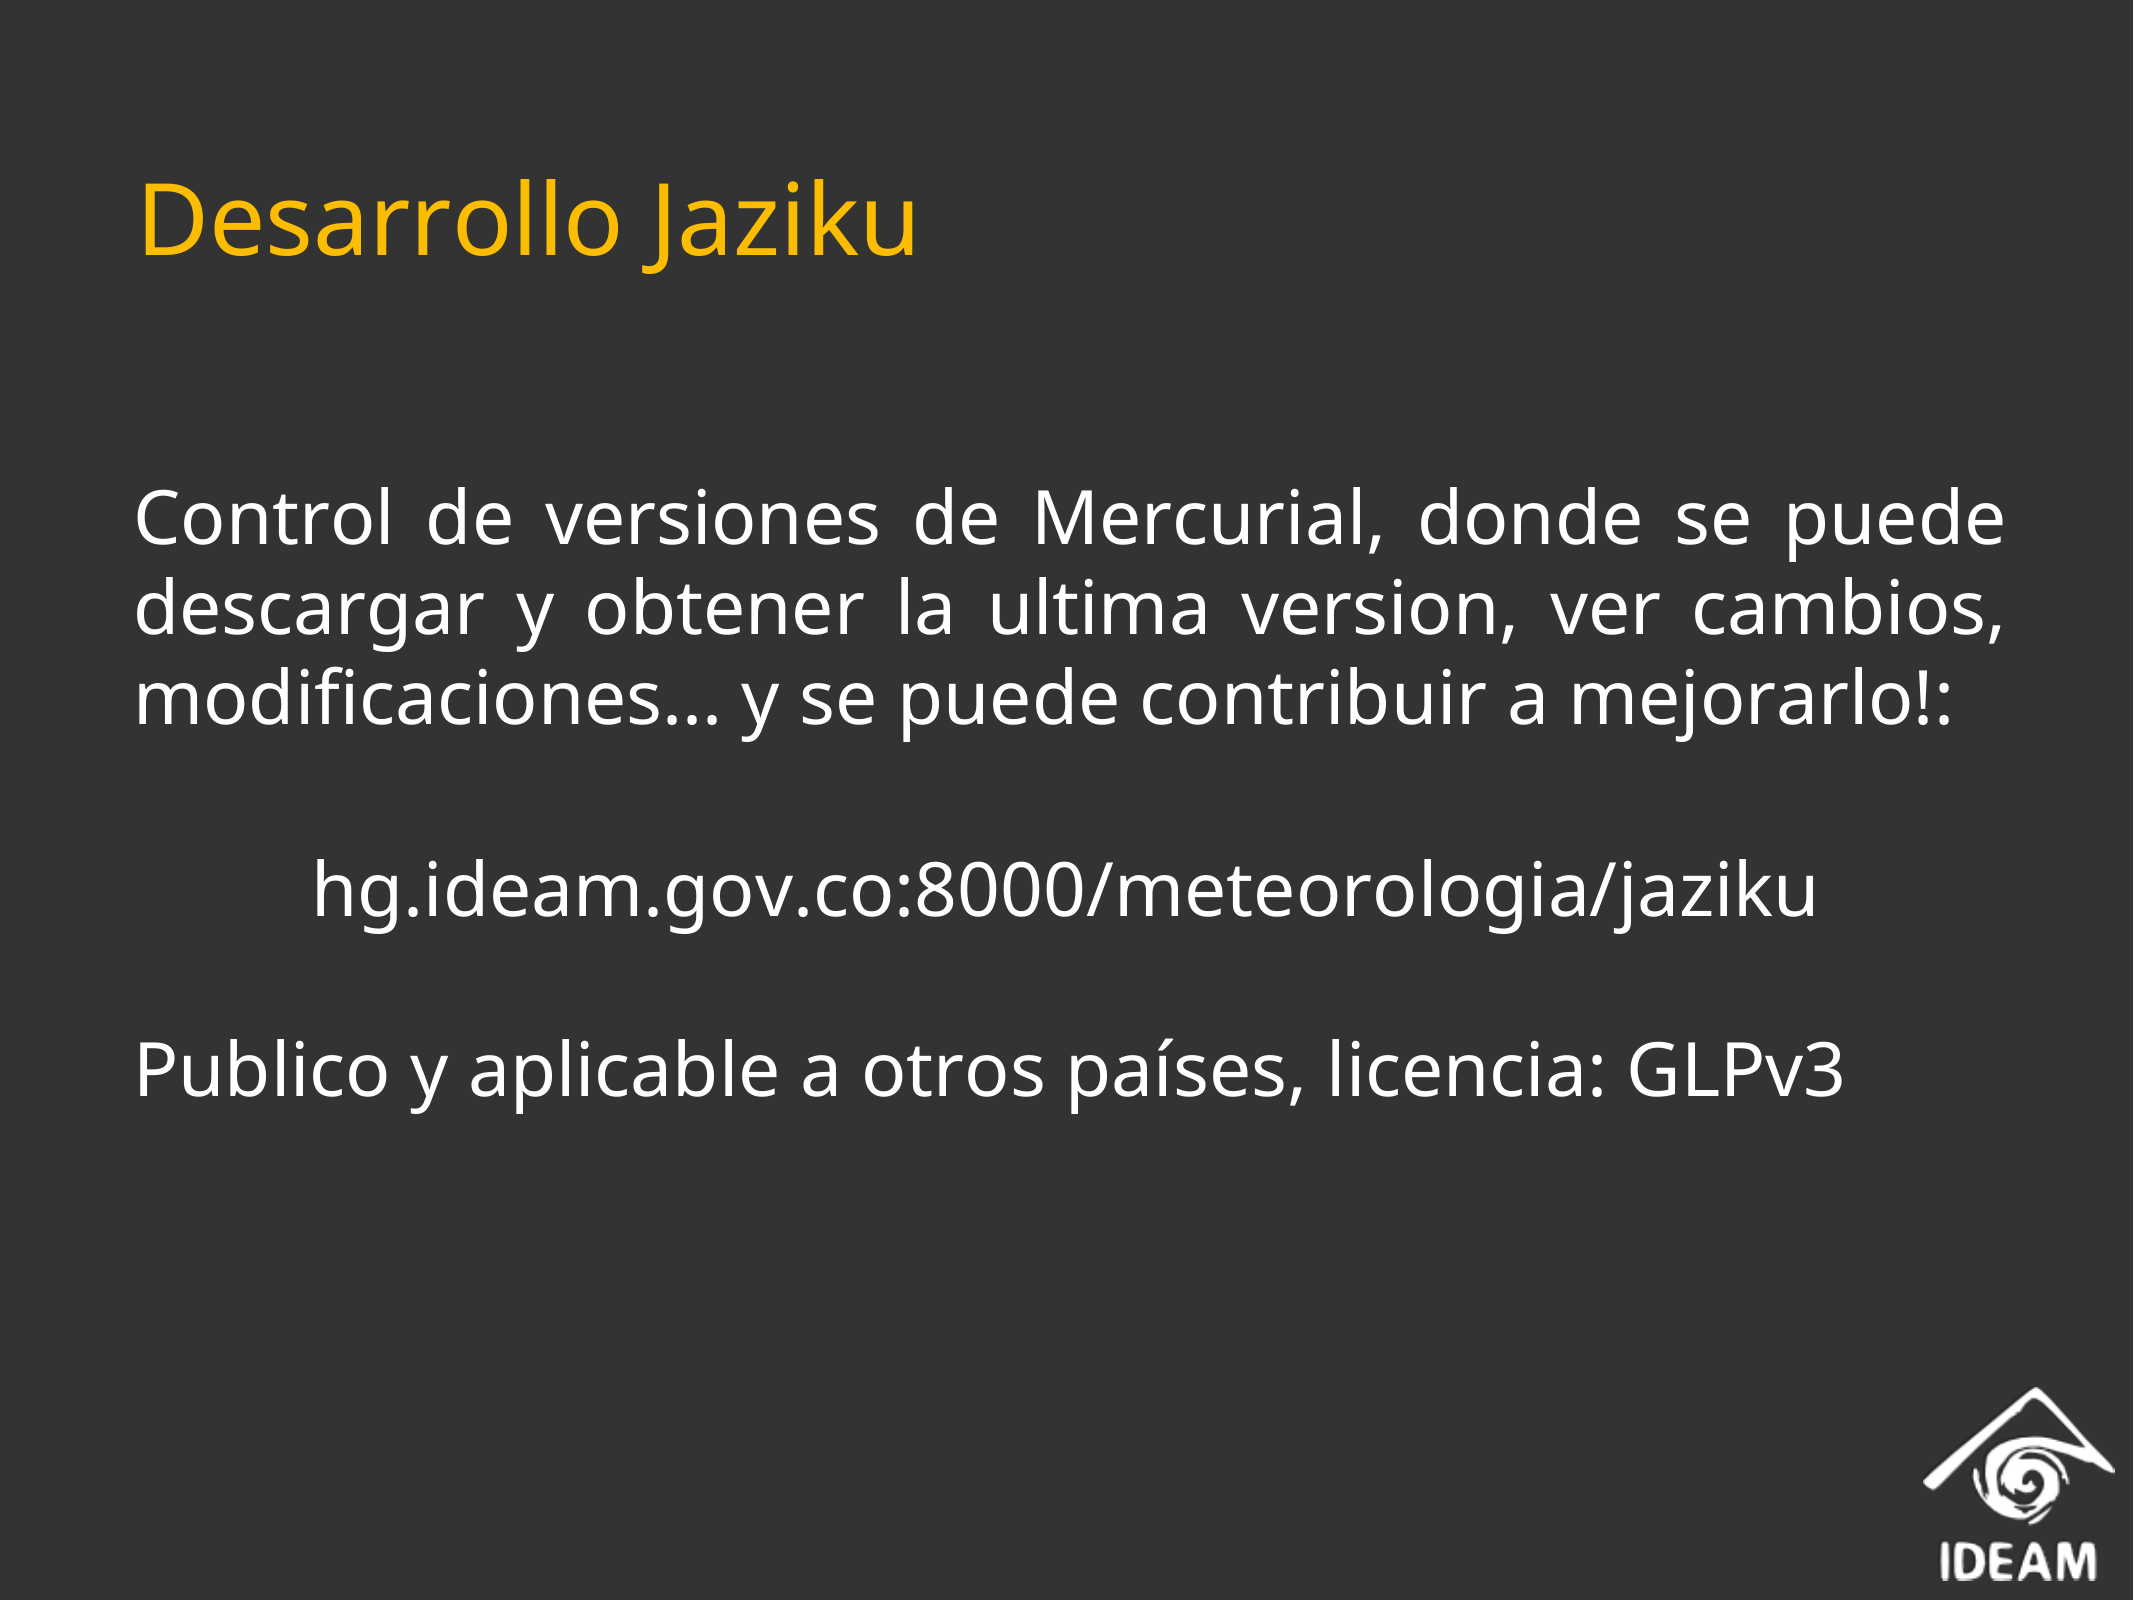

Desarrollo Jaziku
Control de versiones de Mercurial, donde se puede descargar y obtener la ultima version, ver cambios, modificaciones... y se puede contribuir a mejorarlo!:
hg.ideam.gov.co:8000/meteorologia/jaziku
Publico y aplicable a otros países, licencia: GLPv3